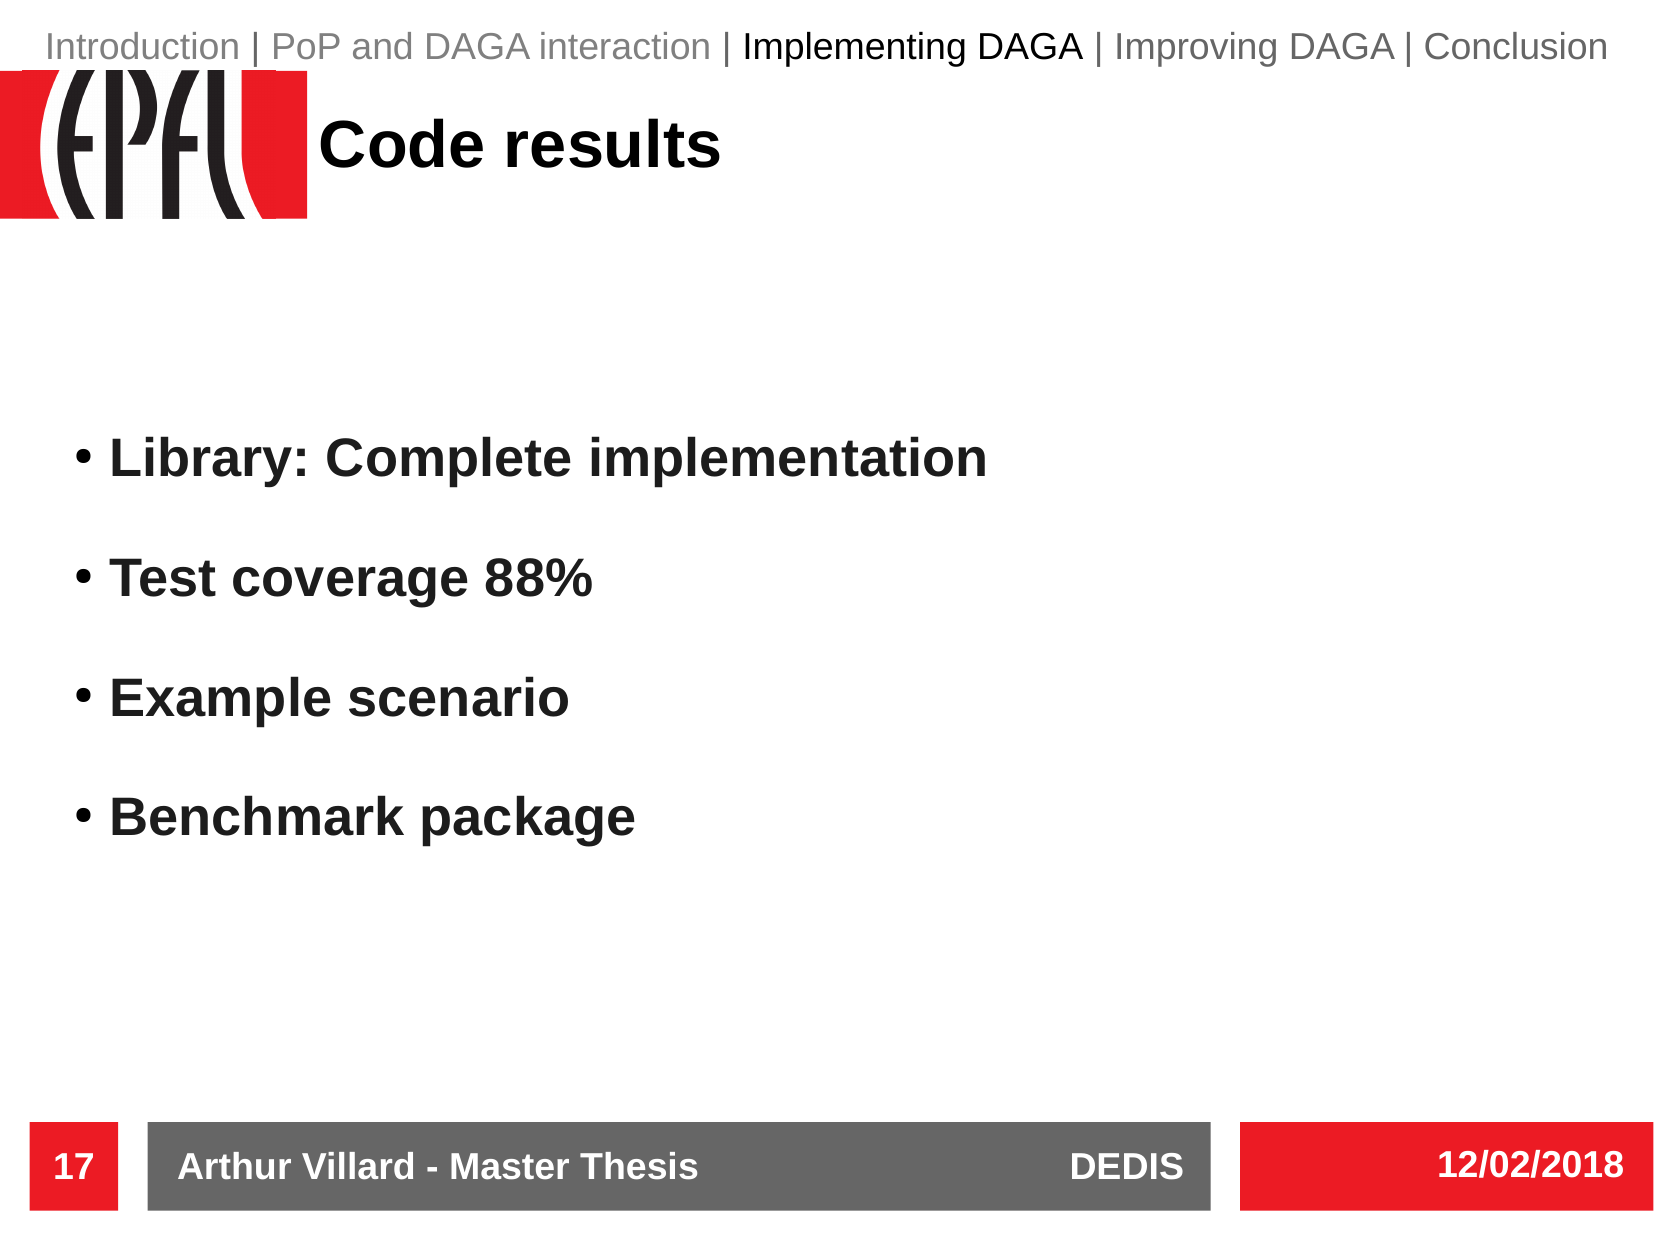

Introduction | PoP and DAGA interaction | Implementing DAGA | Improving DAGA | Conclusion
# Code results
Library: Complete implementation
Test coverage 88%
Example scenario
Benchmark package
17
Arthur Villard - Master Thesis
12/02/2018